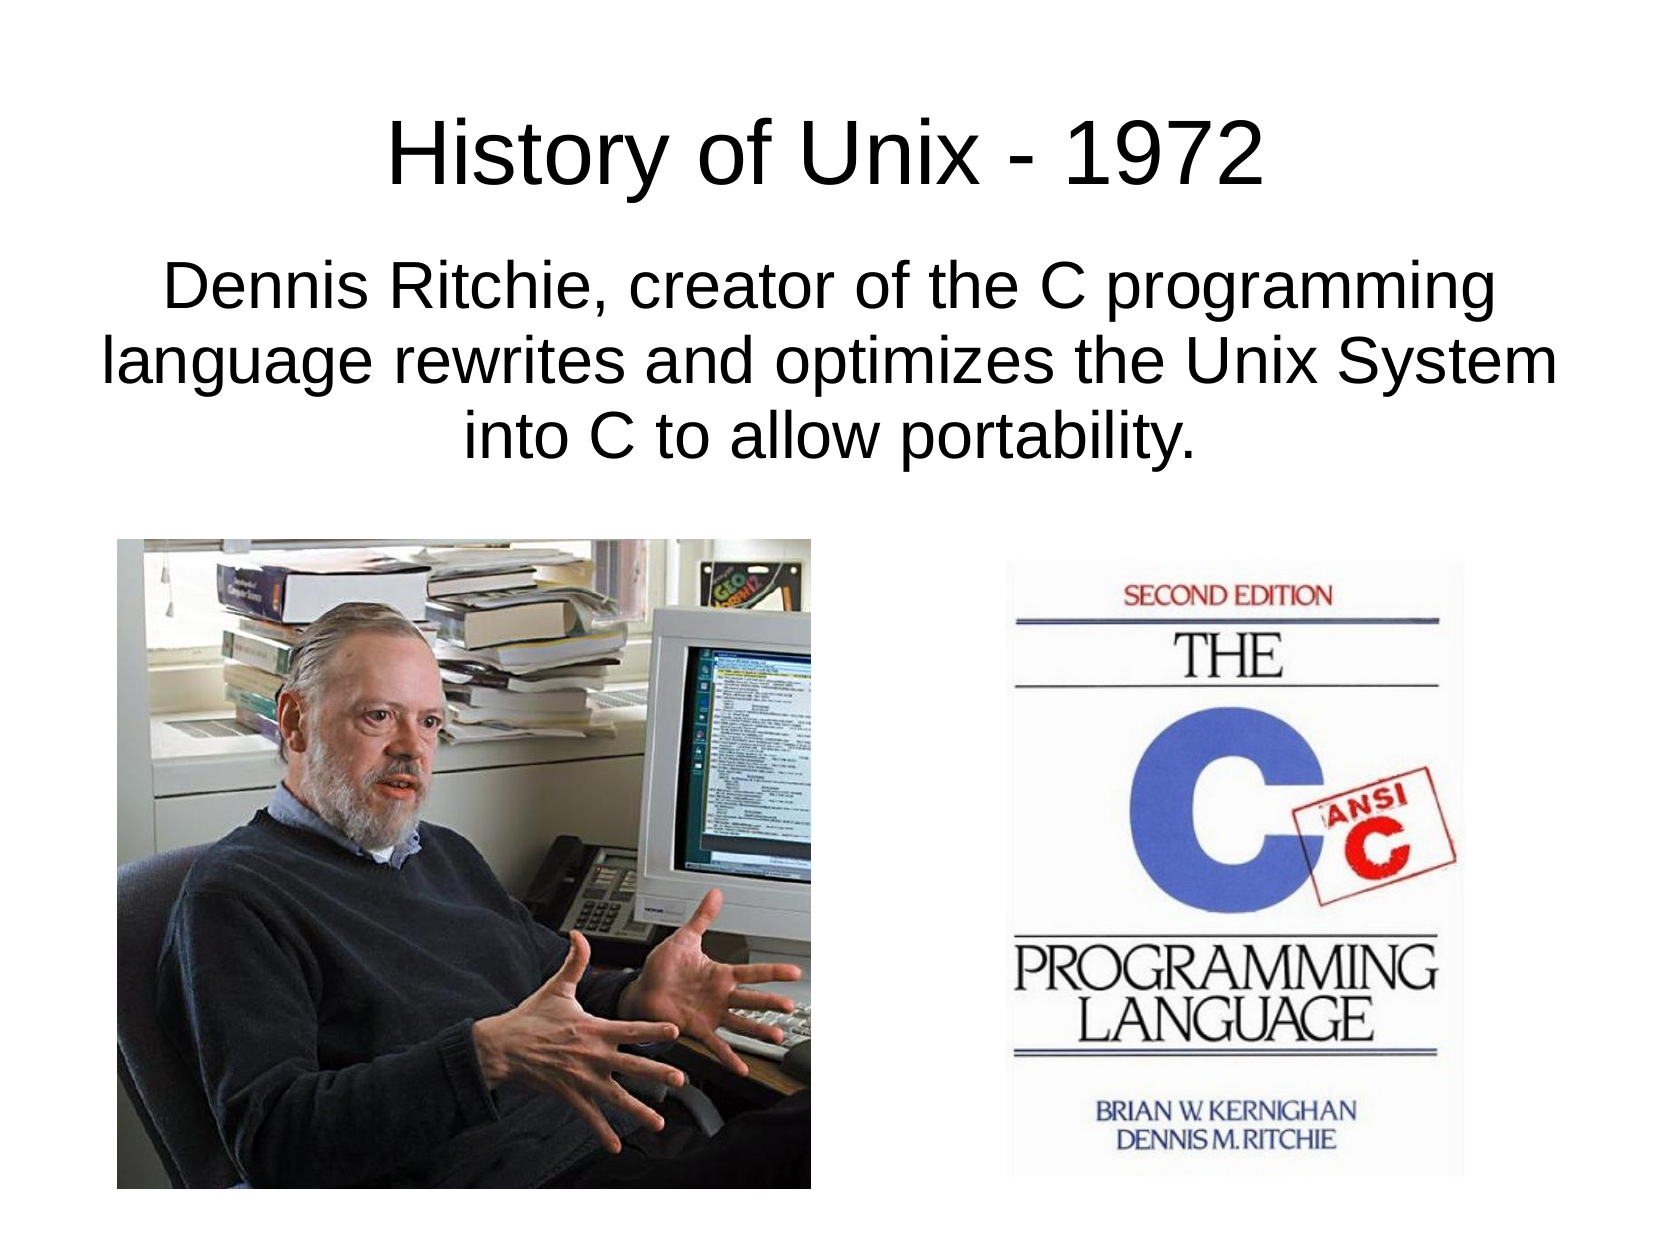

Dennis Ritchie, creator of the C programming language rewrites and optimizes the Unix System into C to allow portability.
# History of Unix - 1972